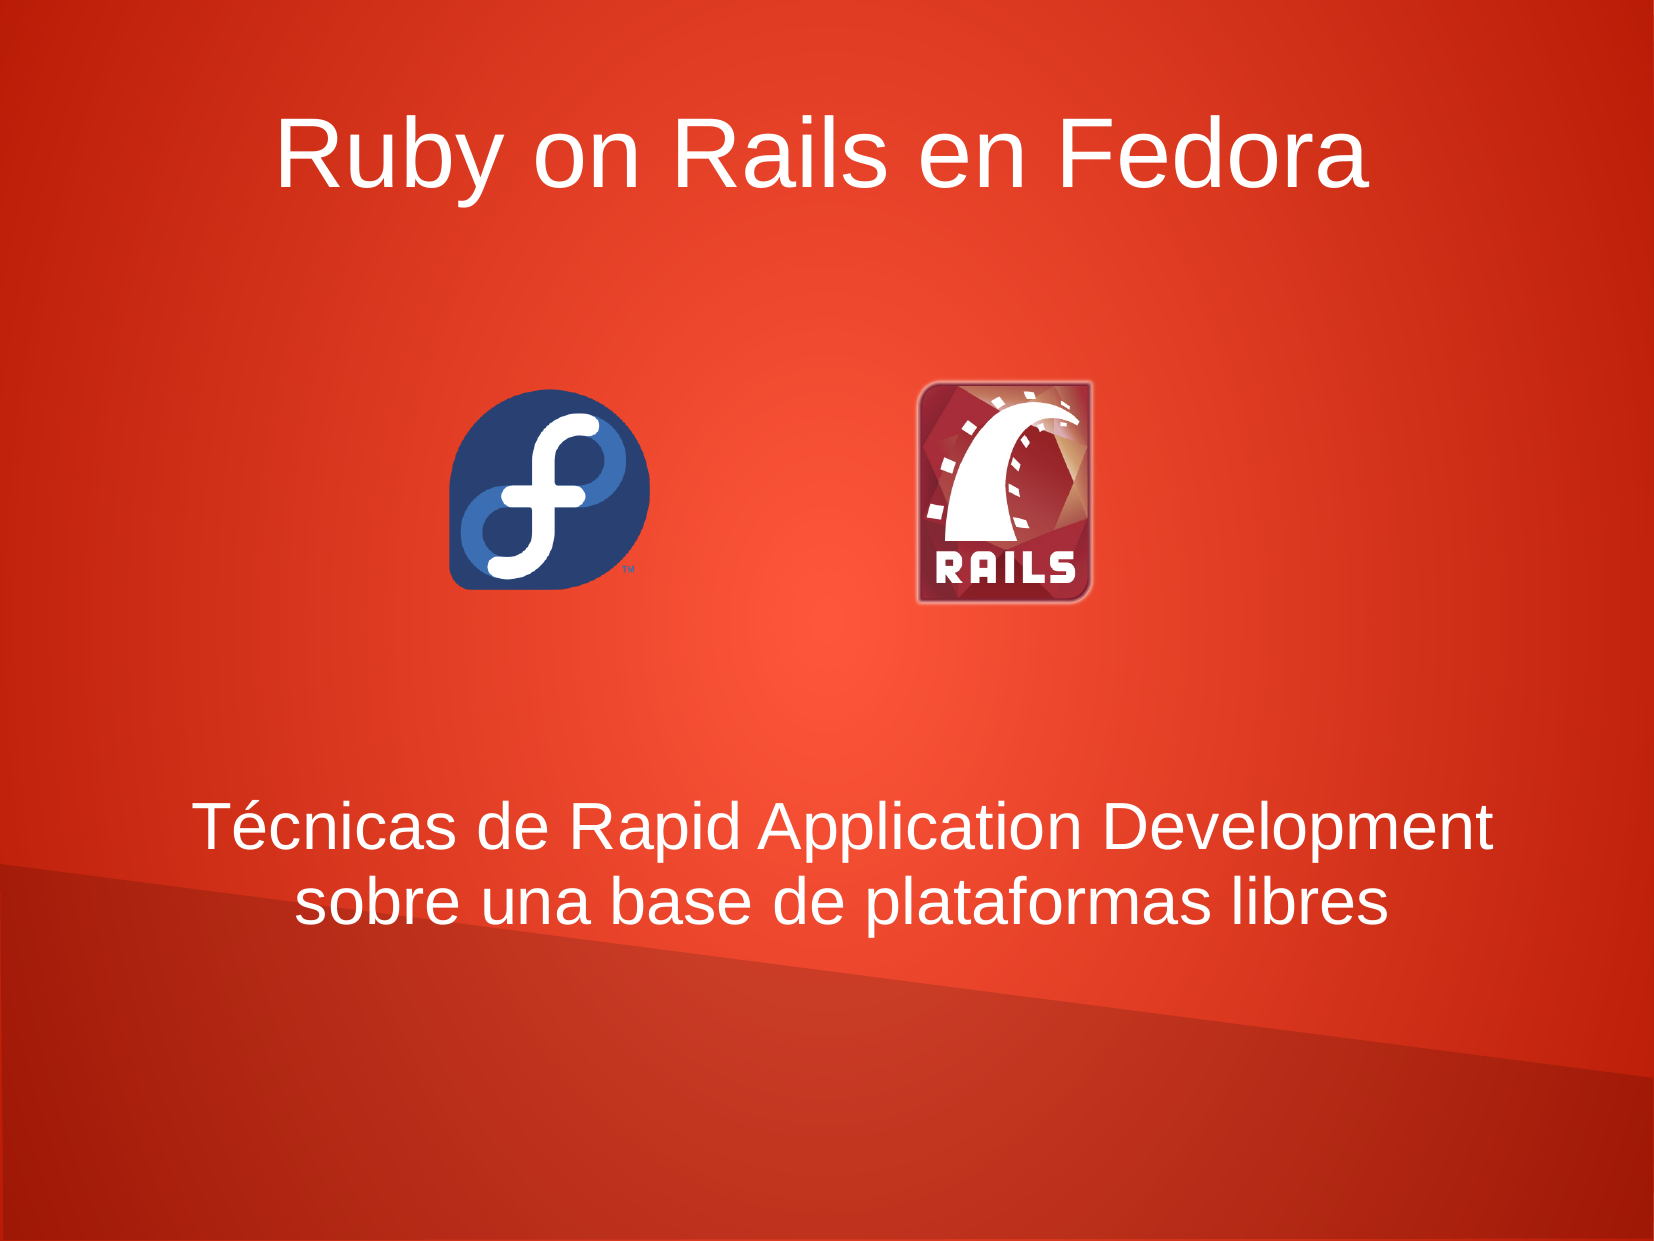

# Ruby on Rails en Fedora
Técnicas de Rapid Application Development sobre una base de plataformas libres